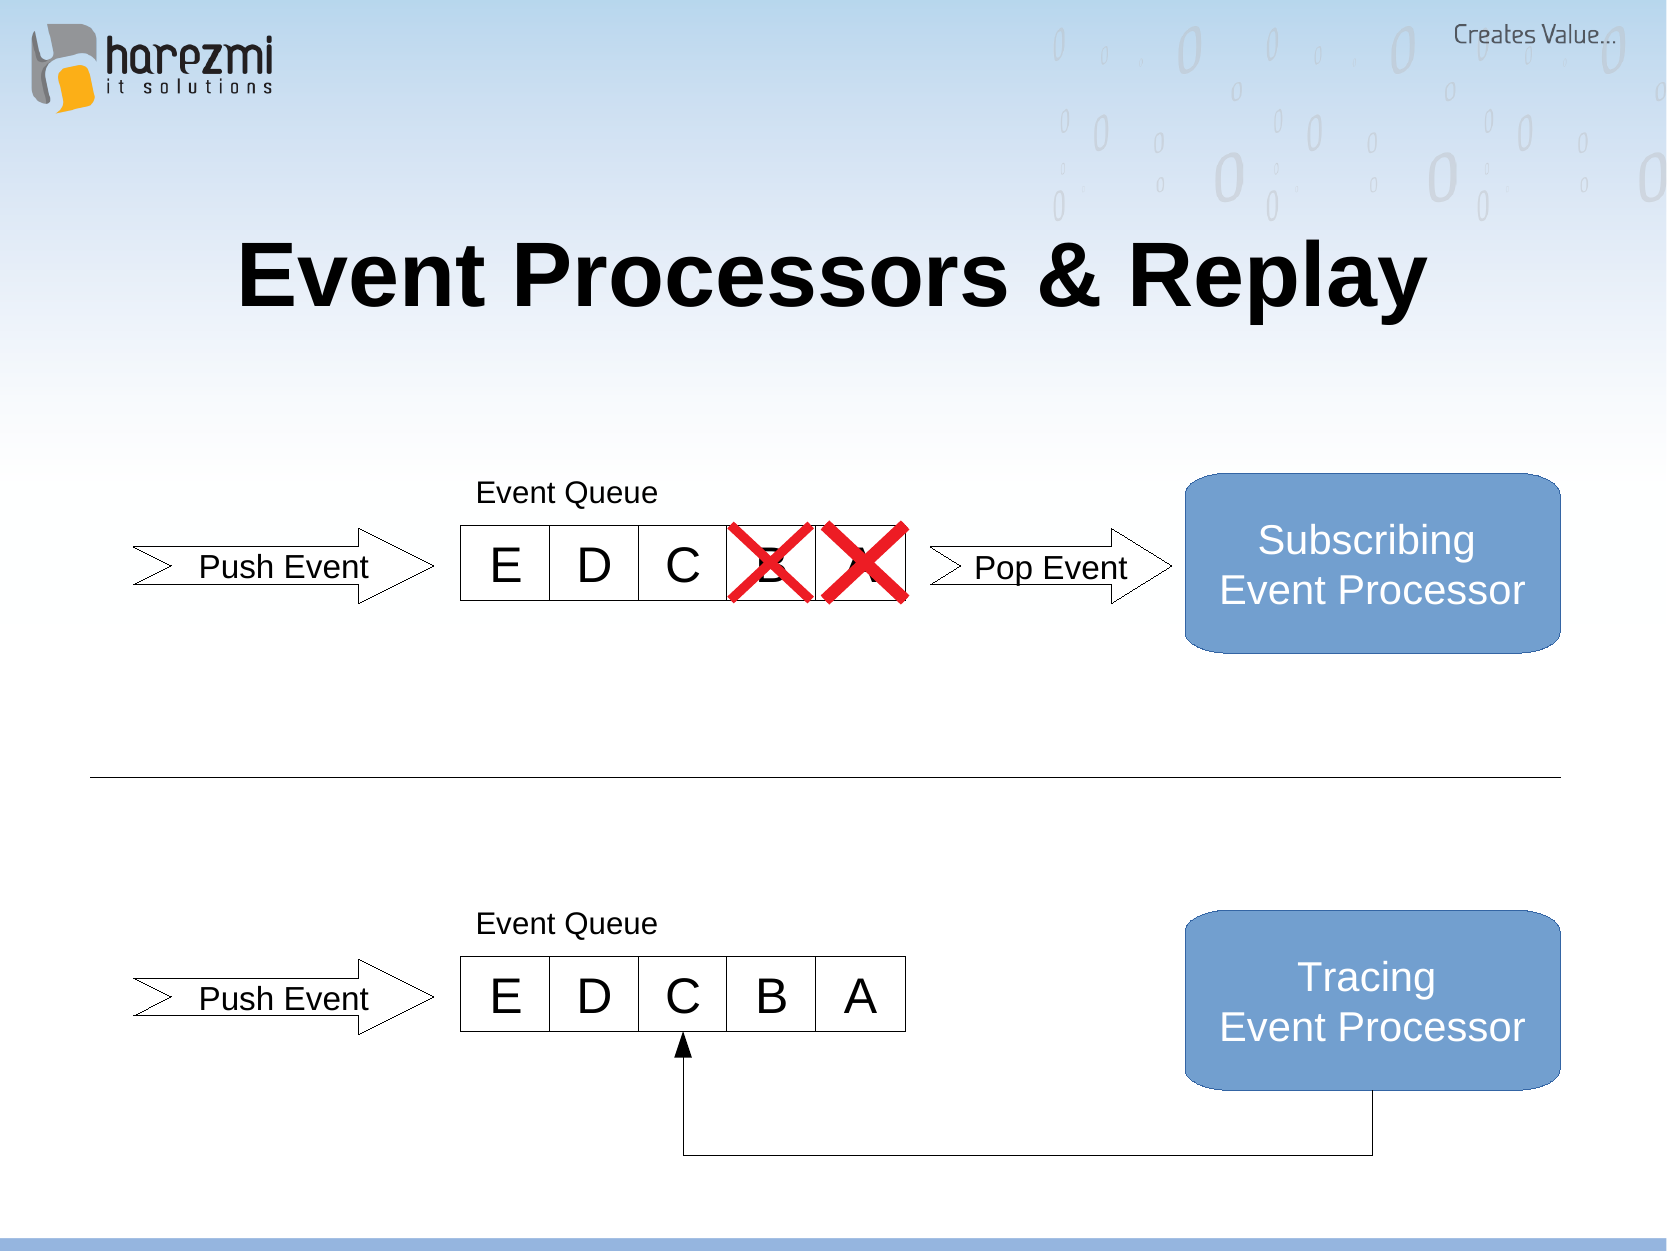

Event Processors & Replay
Event Queue
Subscribing
Event Processor
E
D
C
B
A
Push Event
Pop Event
Event Queue
Tracing
Event Processor
E
D
C
B
A
Push Event